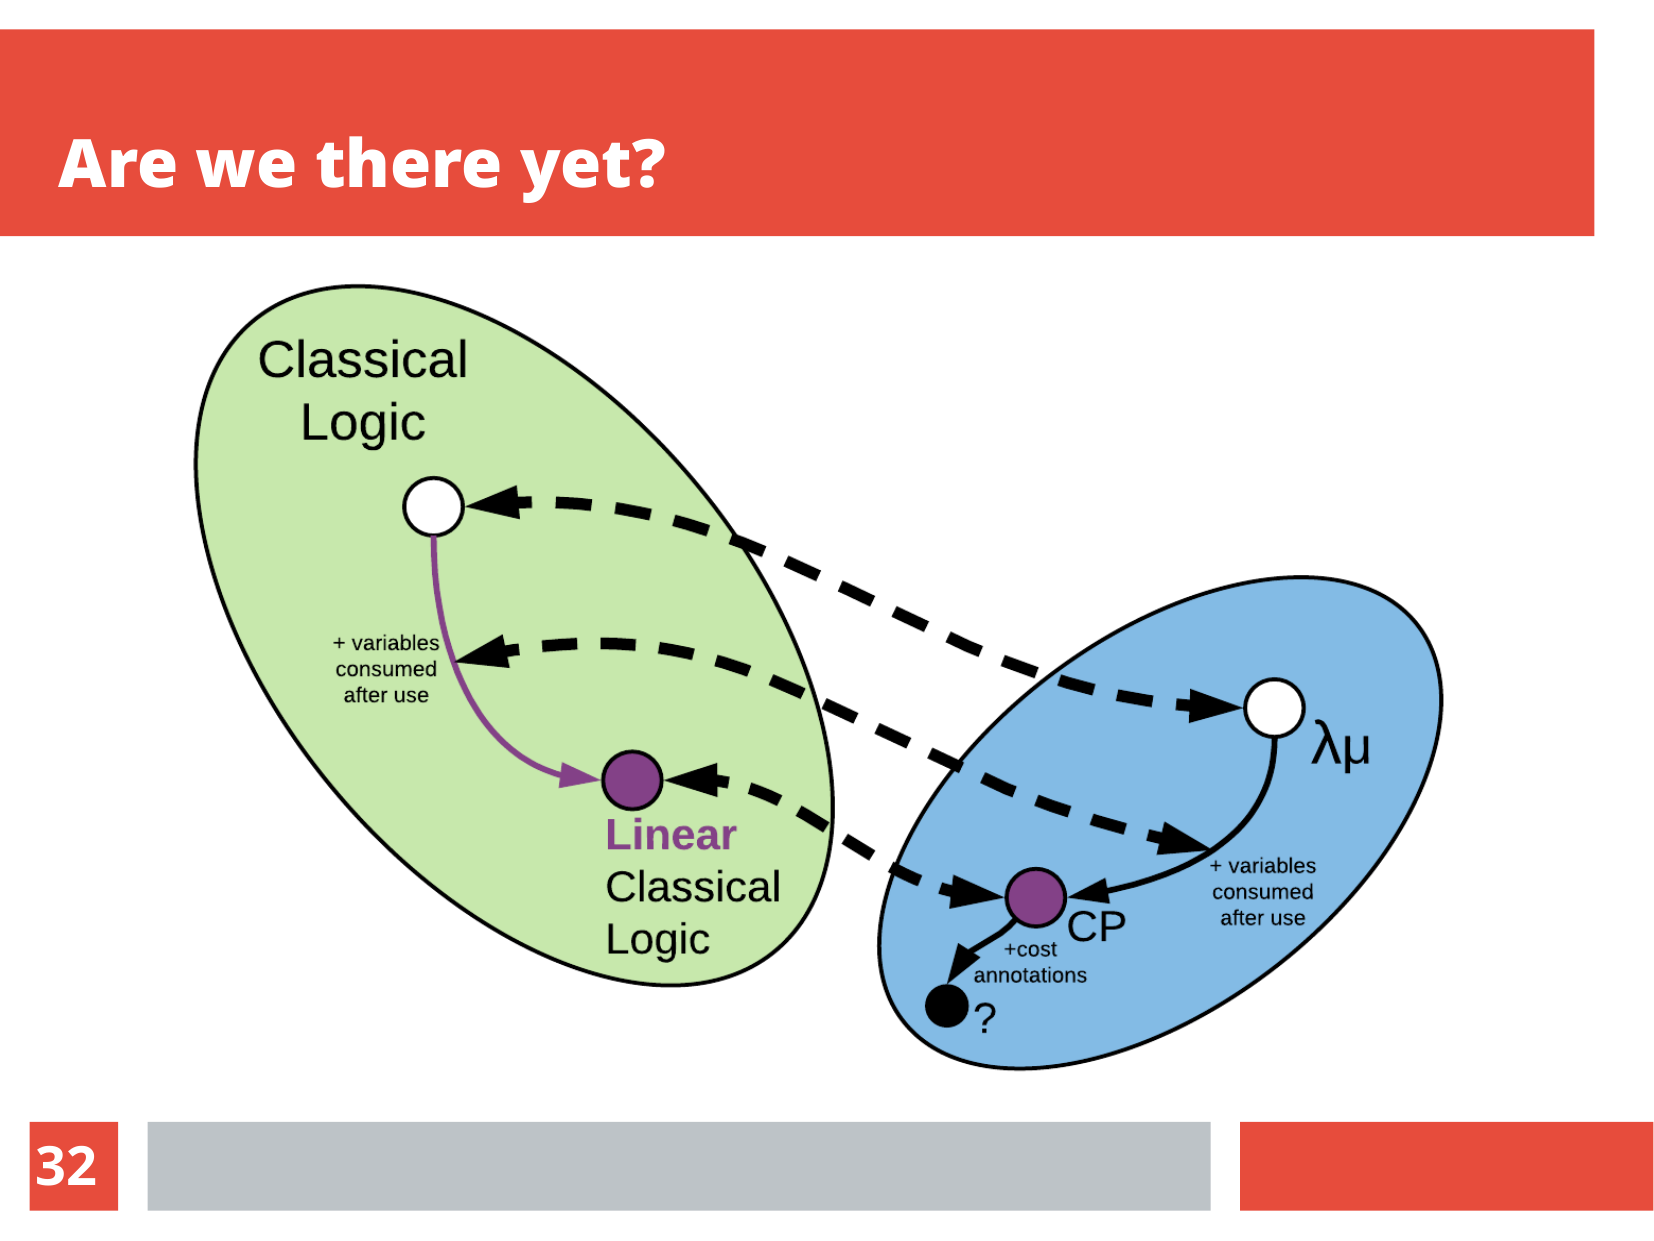

# Are we there yet?
32
98